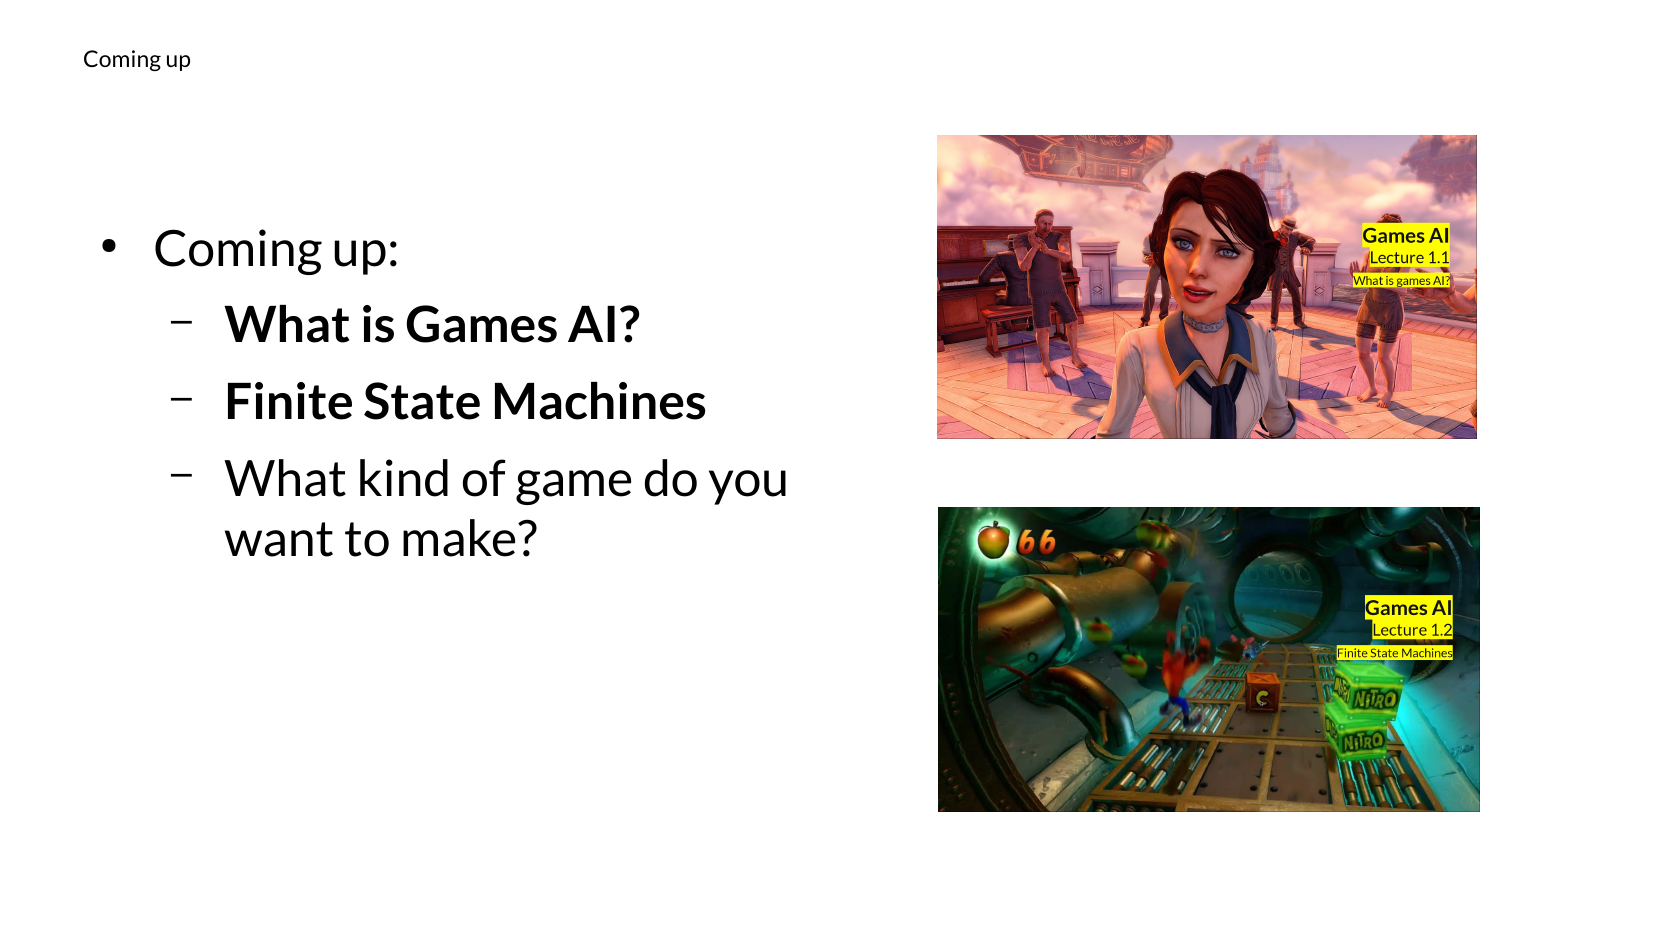

# Coming up
Coming up:
What is Games AI?
Finite State Machines
What kind of game do you want to make?